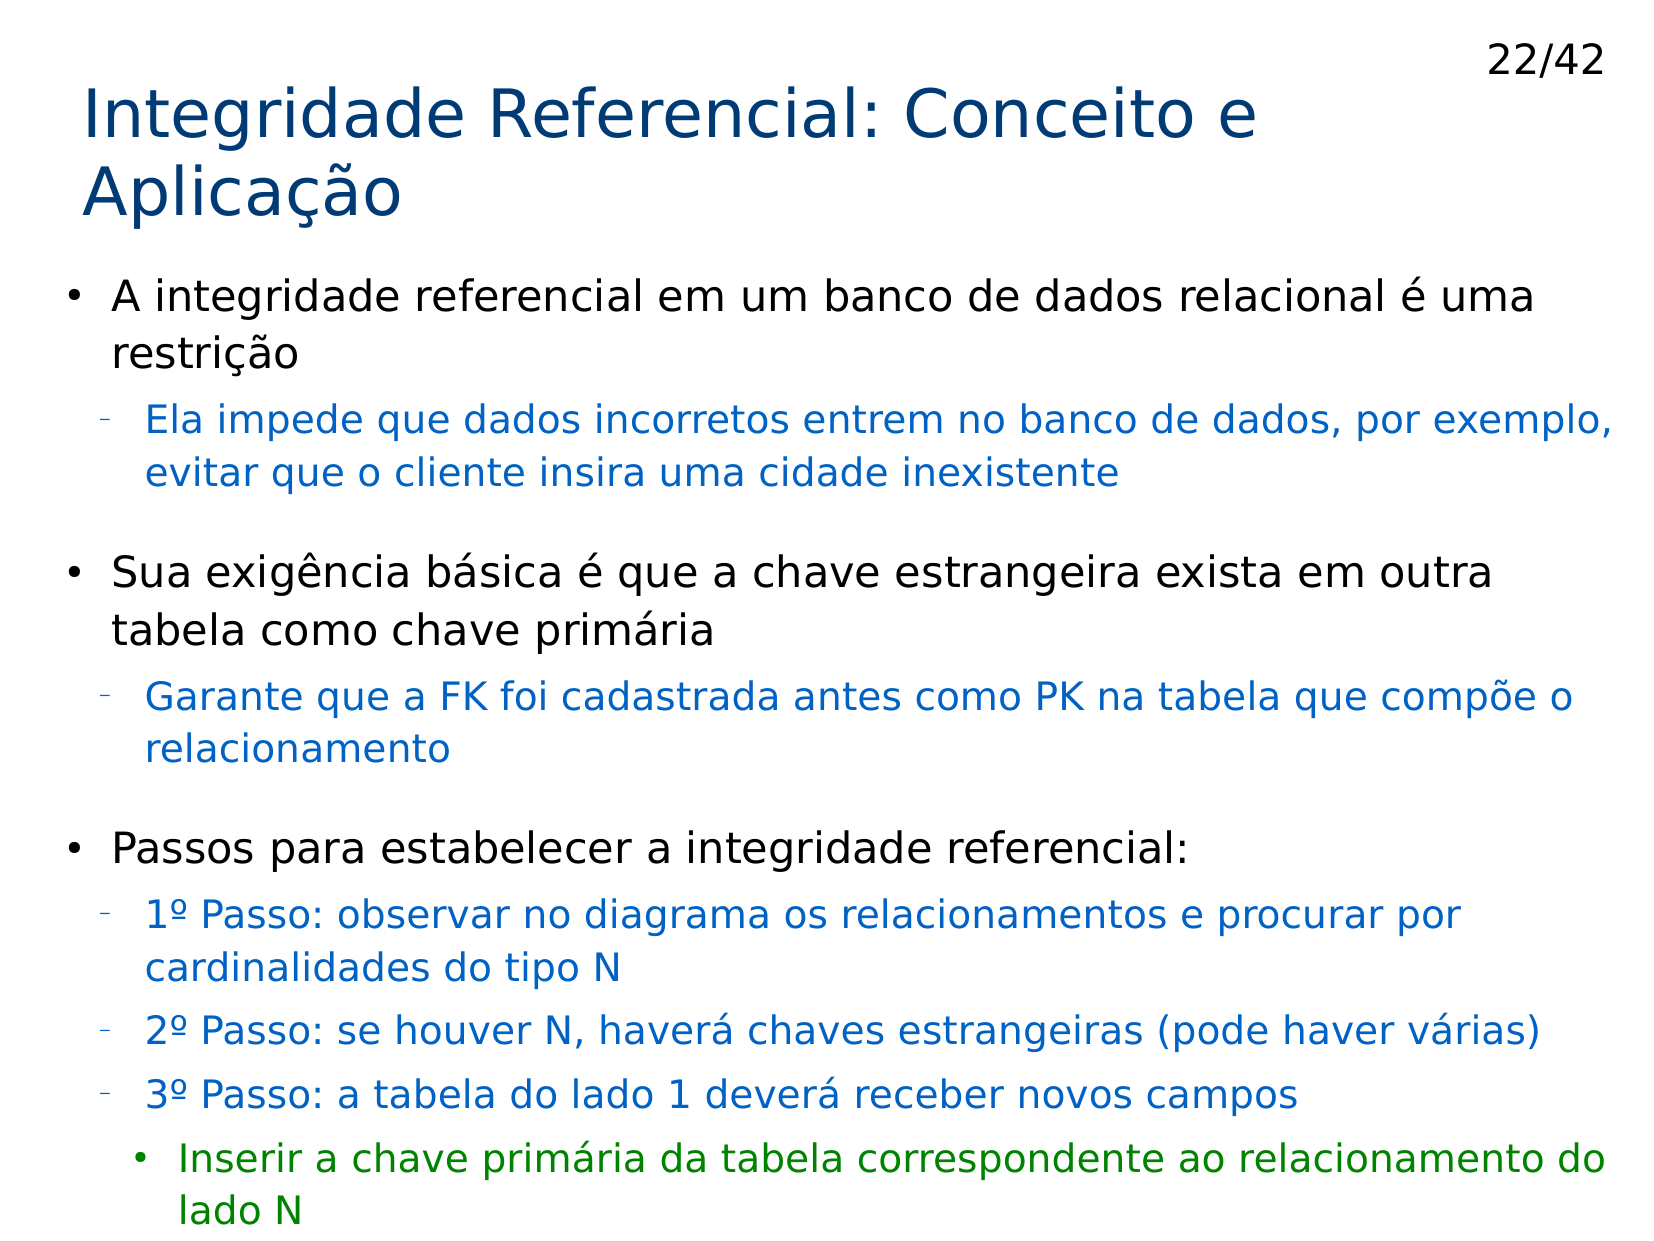

22
# Integridade Referencial: Conceito e Aplicação
A integridade referencial em um banco de dados relacional é uma restrição
Ela impede que dados incorretos entrem no banco de dados, por exemplo, evitar que o cliente insira uma cidade inexistente
Sua exigência básica é que a chave estrangeira exista em outra tabela como chave primária
Garante que a FK foi cadastrada antes como PK na tabela que compõe o relacionamento
Passos para estabelecer a integridade referencial:
1º Passo: observar no diagrama os relacionamentos e procurar por cardinalidades do tipo N
2º Passo: se houver N, haverá chaves estrangeiras (pode haver várias)
3º Passo: a tabela do lado 1 deverá receber novos campos
Inserir a chave primária da tabela correspondente ao relacionamento do lado N